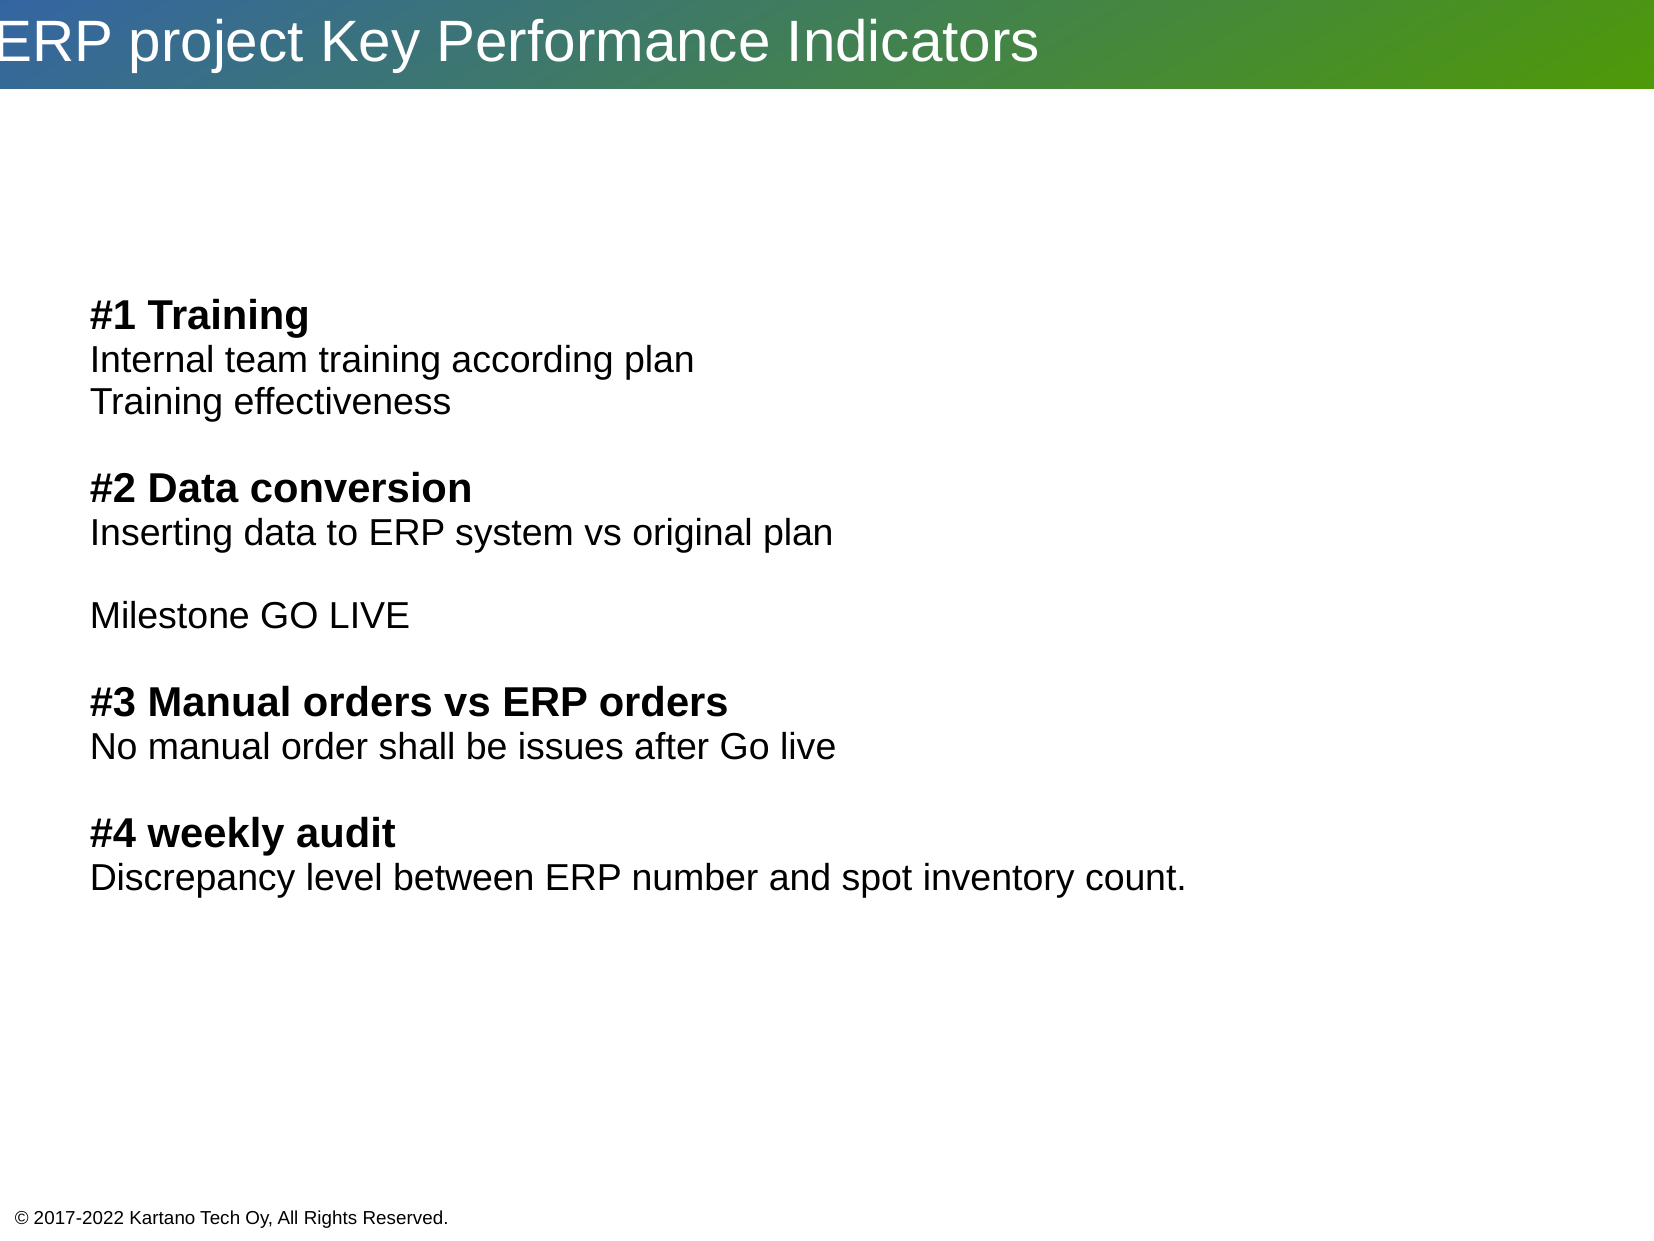

ERP project Key Performance Indicators
#
#1 Training
Internal team training according plan
Training effectiveness
#2 Data conversion
Inserting data to ERP system vs original plan
Milestone GO LIVE
#3 Manual orders vs ERP orders
No manual order shall be issues after Go live
#4 weekly audit
Discrepancy level between ERP number and spot inventory count.
© 2017-2022 Kartano Tech Oy, All Rights Reserved.